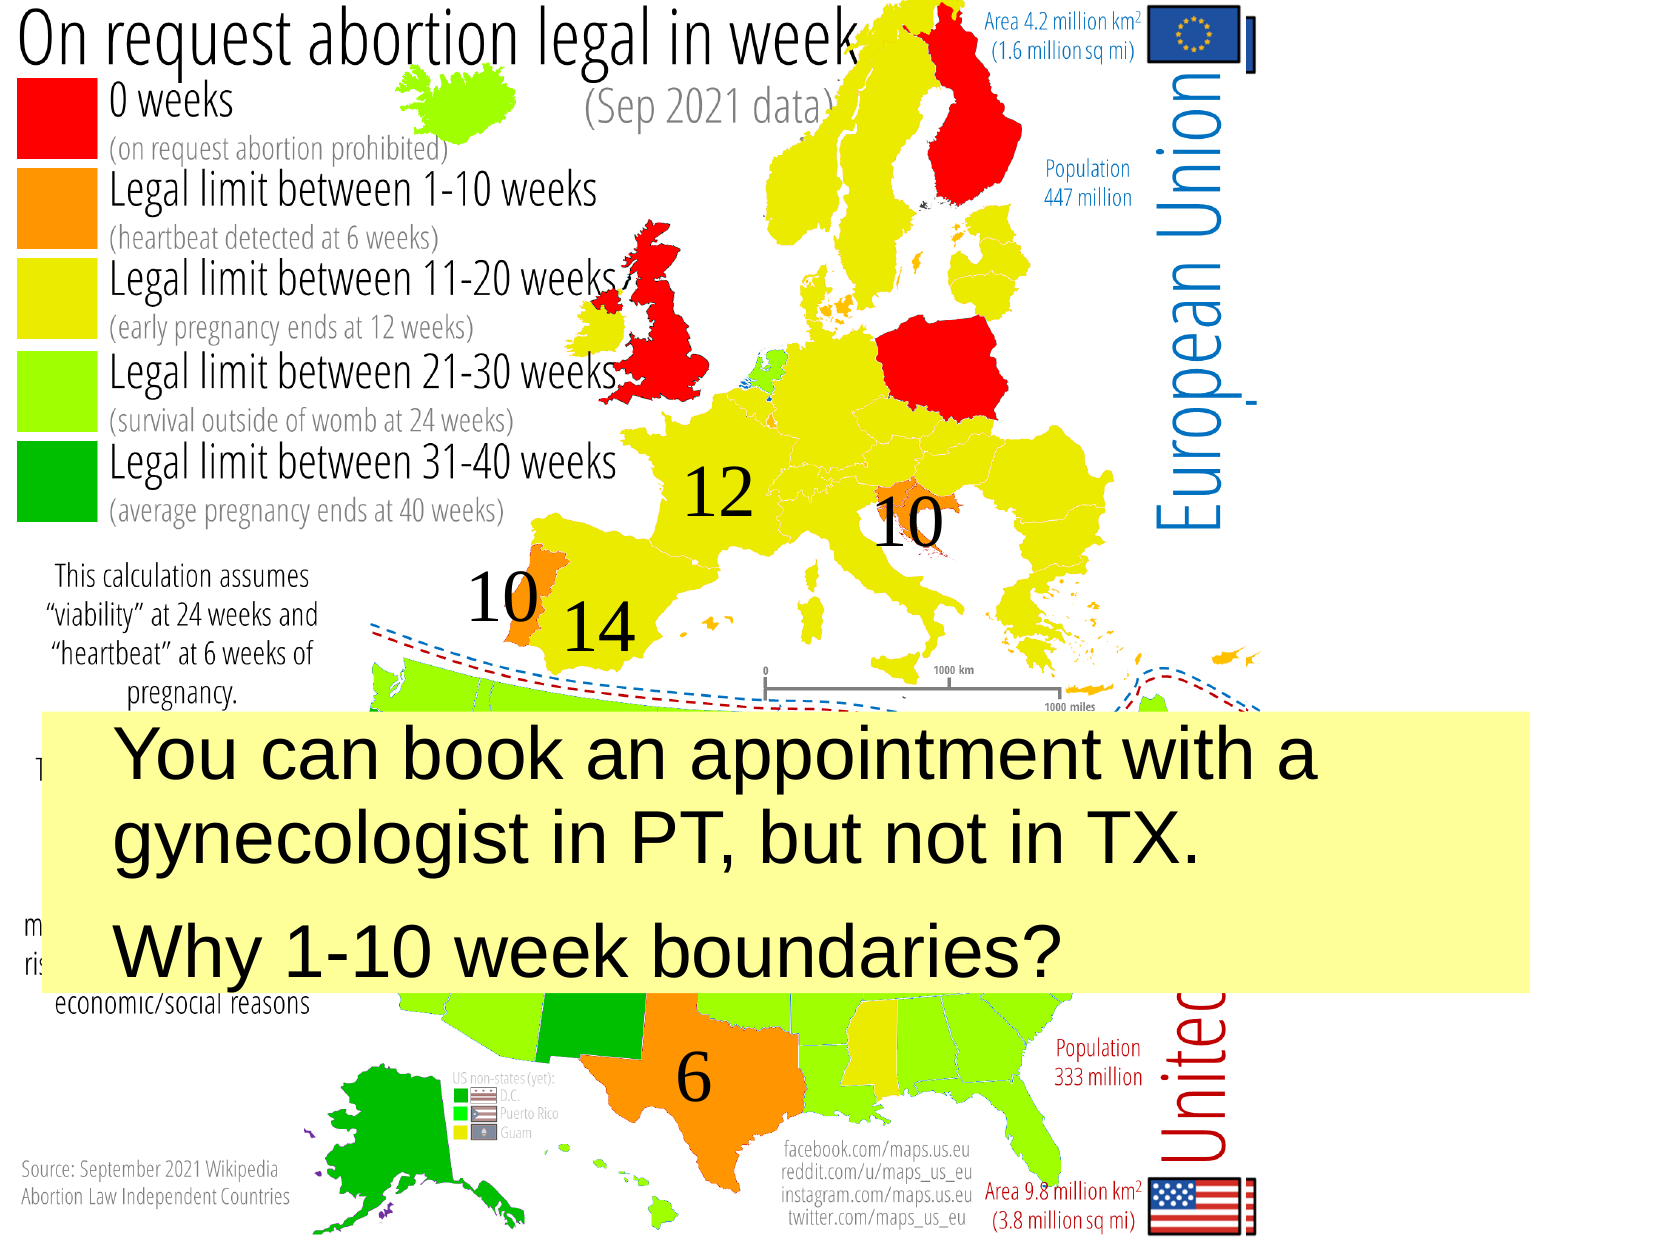

#
12
10
10
14
14
You can book an appointment with a gynecologist in PT, but not in TX.
Why 1-10 week boundaries?
6